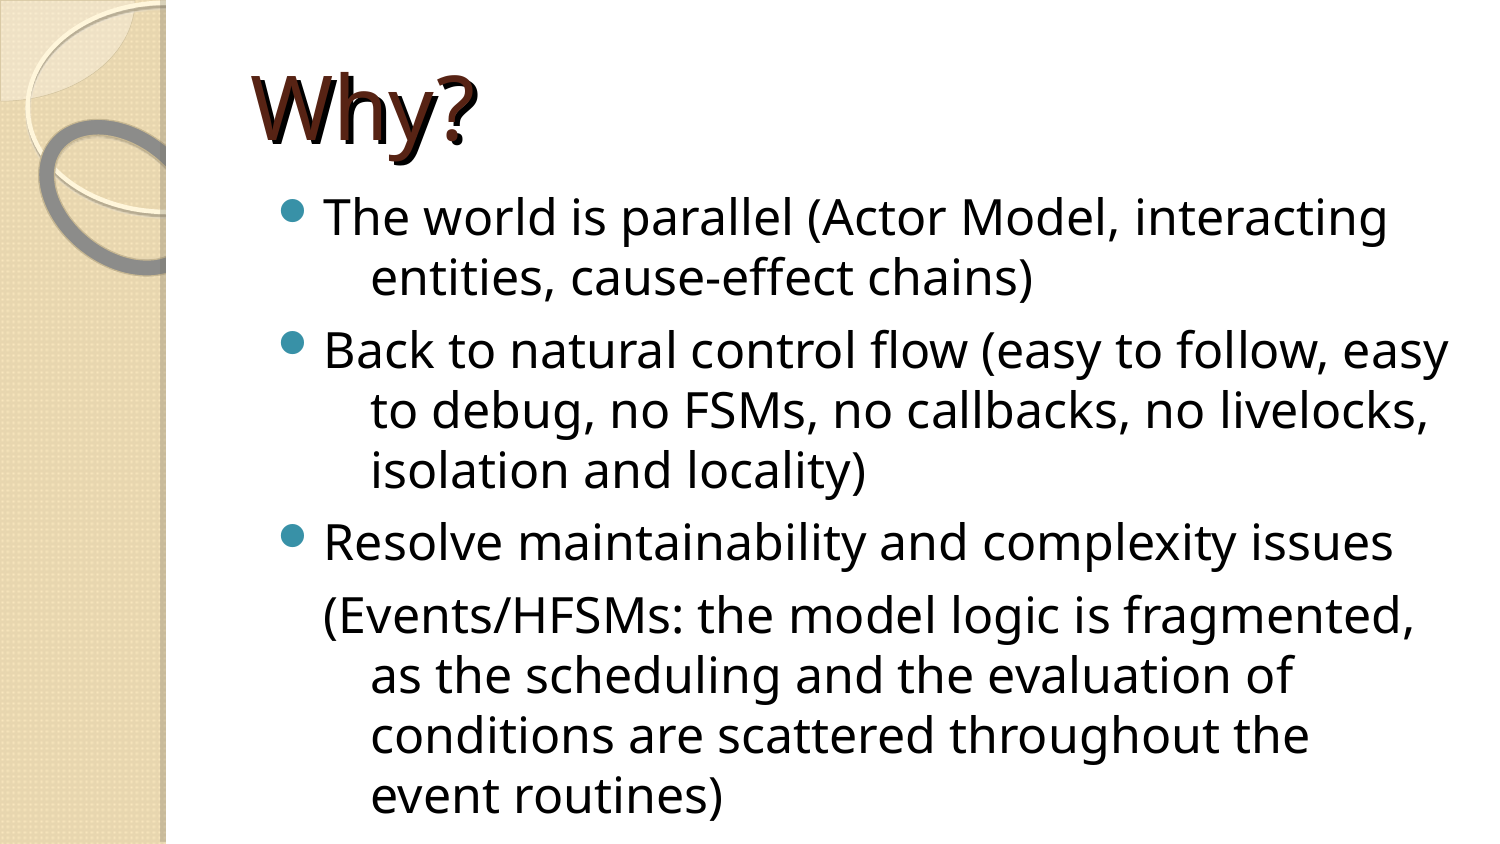

# Why?
The world is parallel (Actor Model, interacting entities, cause-effect chains)
Back to natural control flow (easy to follow, easy to debug, no FSMs, no callbacks, no livelocks, isolation and locality)
Resolve maintainability and complexity issues
(Events/HFSMs: the model logic is fragmented, as the scheduling and the evaluation of conditions are scattered throughout the event routines)